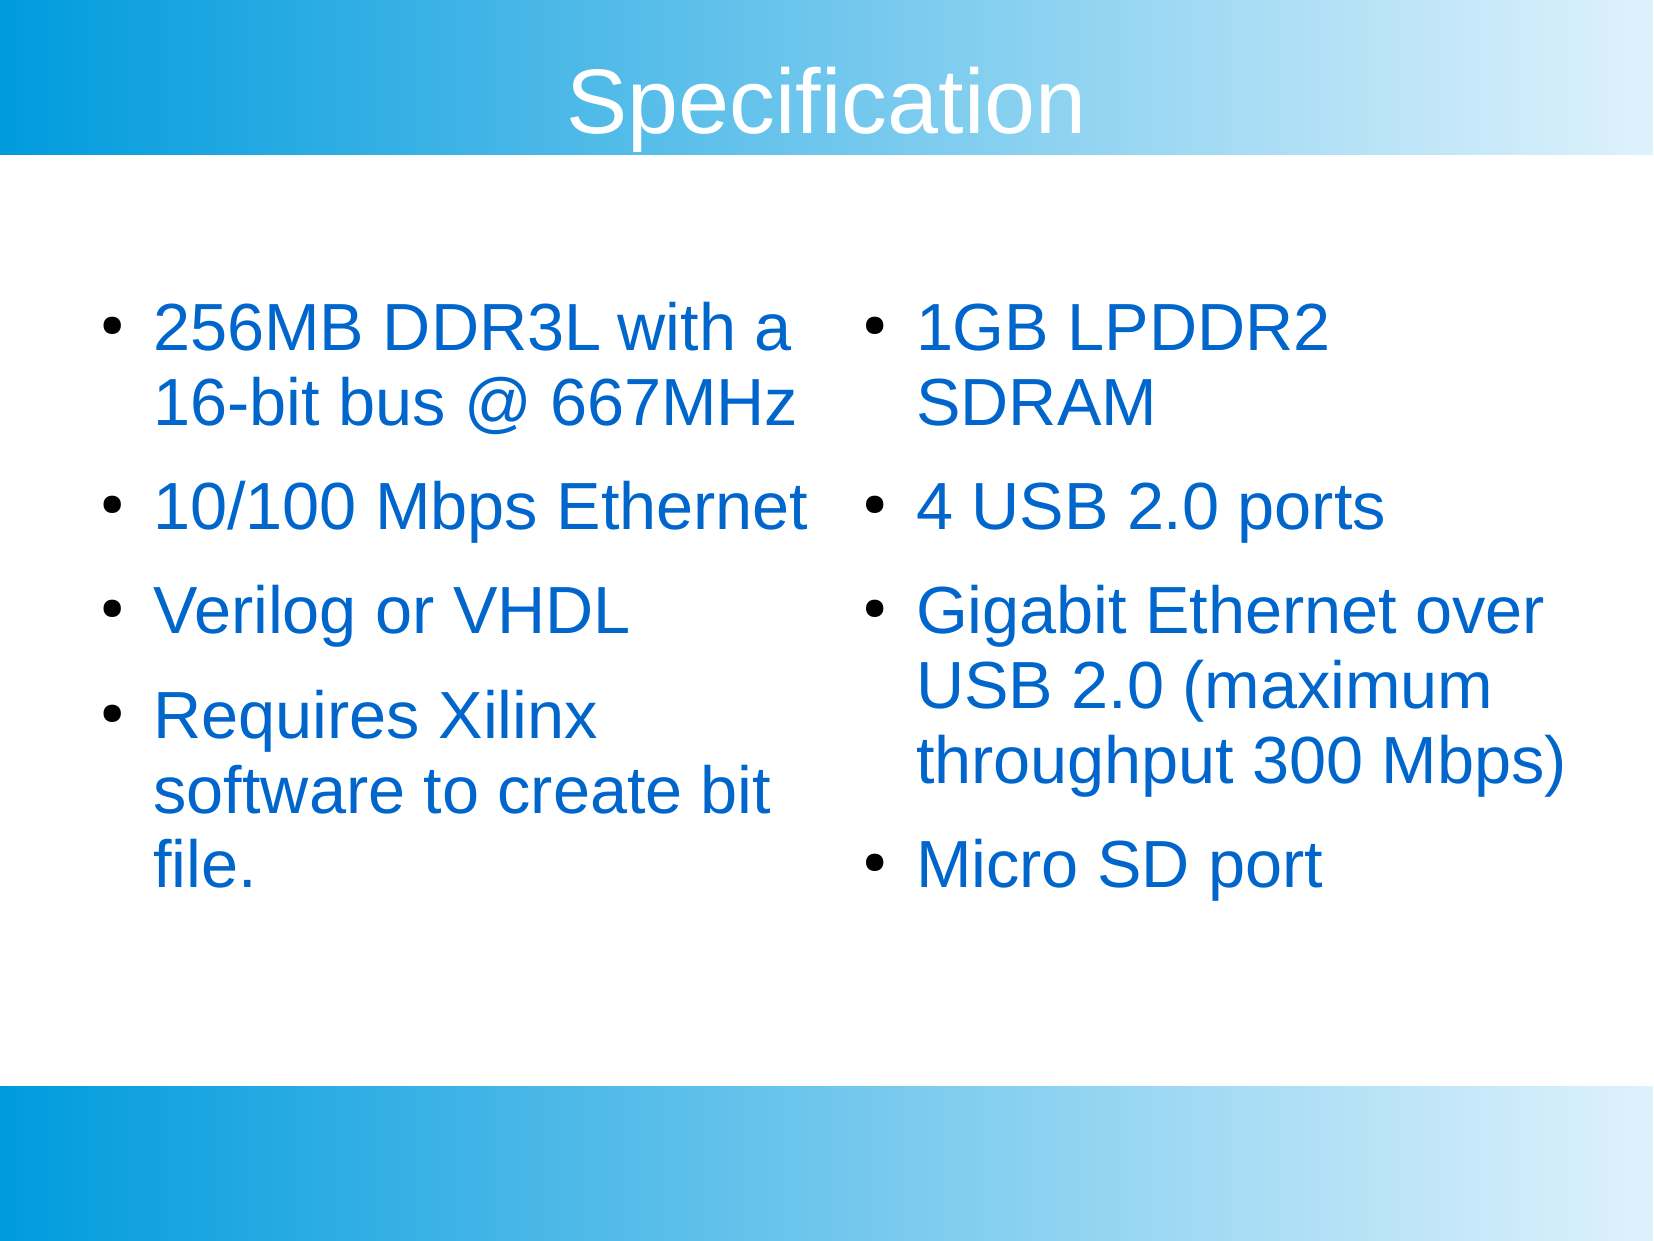

# Specification
256MB DDR3L with a 16-bit bus @ 667MHz
10/100 Mbps Ethernet
Verilog or VHDL
Requires Xilinx software to create bit file.
1GB LPDDR2 SDRAM
4 USB 2.0 ports
Gigabit Ethernet over USB 2.0 (maximum throughput 300 Mbps)
Micro SD port